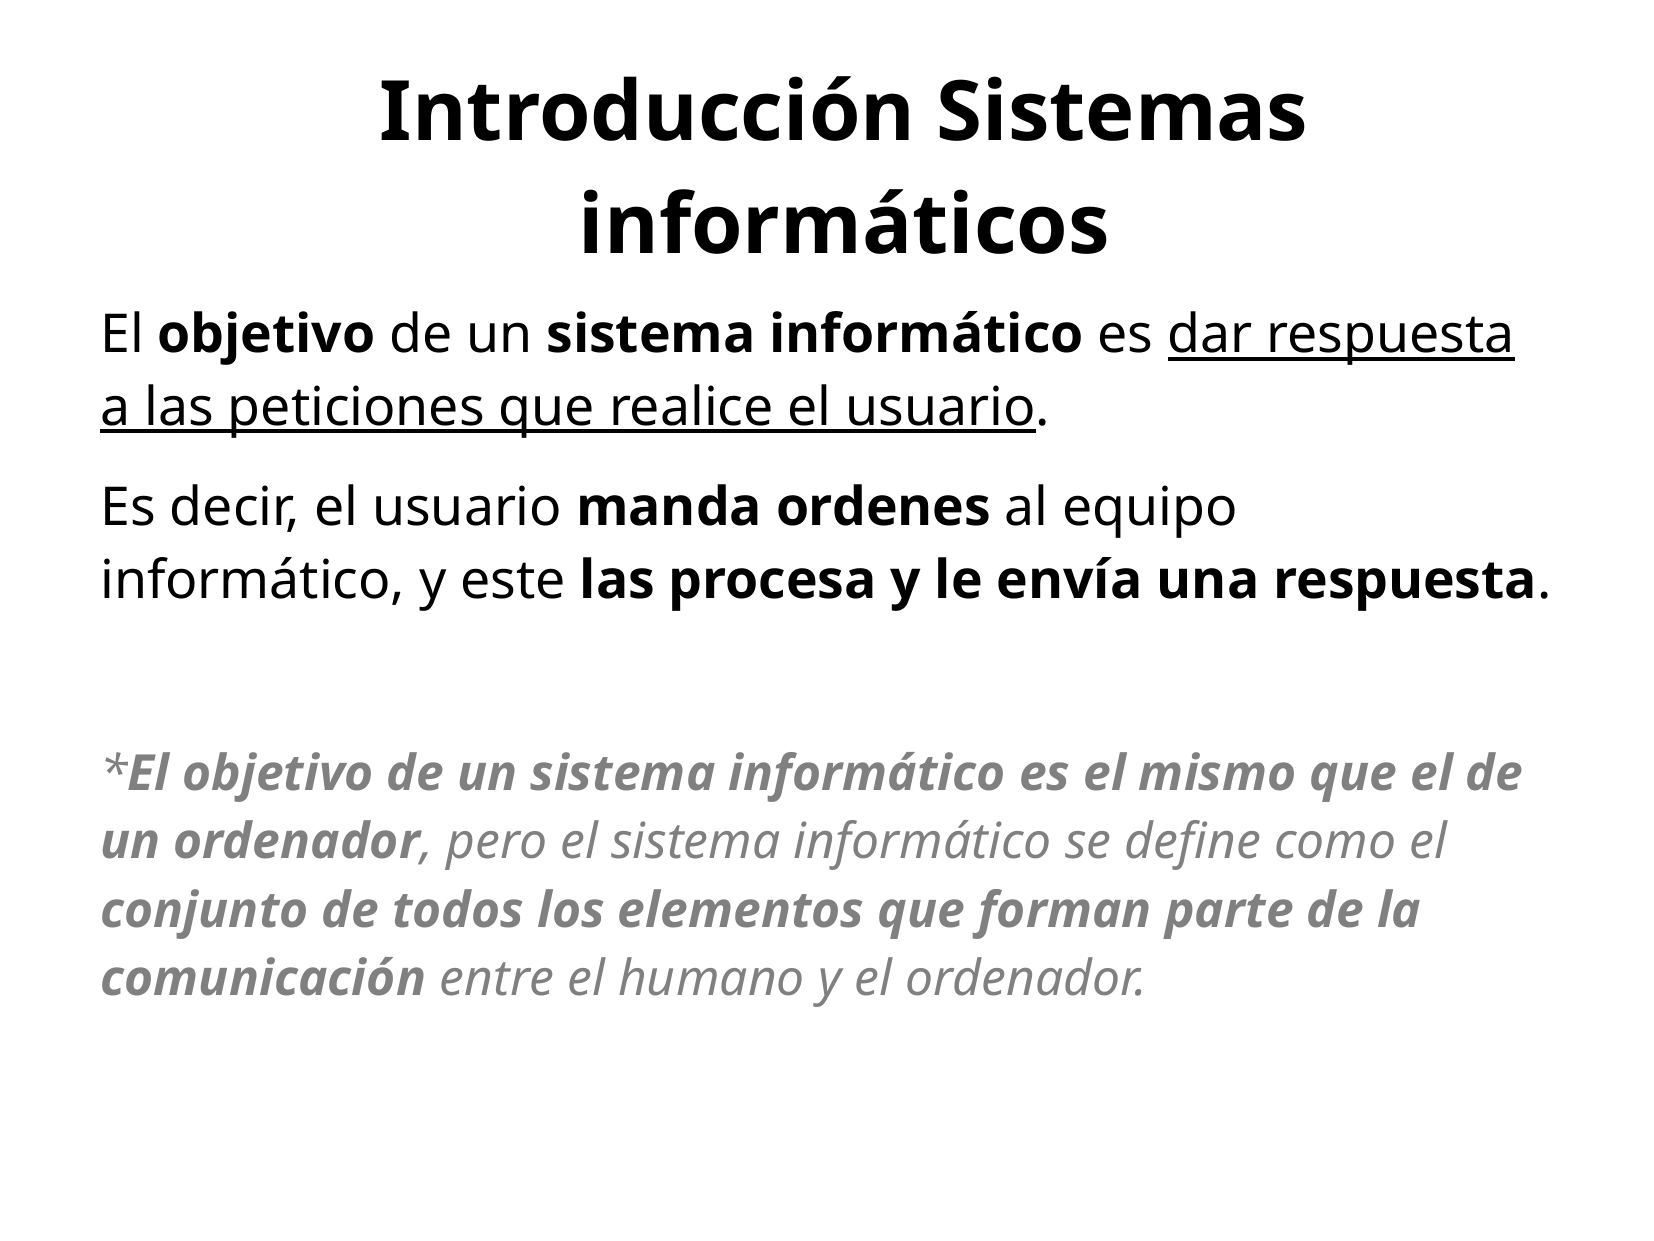

Introducción Sistemas informáticos
# El objetivo de un sistema informático es dar respuesta a las peticiones que realice el usuario.
Es decir, el usuario manda ordenes al equipo informático, y este las procesa y le envía una respuesta.
*El objetivo de un sistema informático es el mismo que el de un ordenador, pero el sistema informático se define como el conjunto de todos los elementos que forman parte de la comunicación entre el humano y el ordenador.